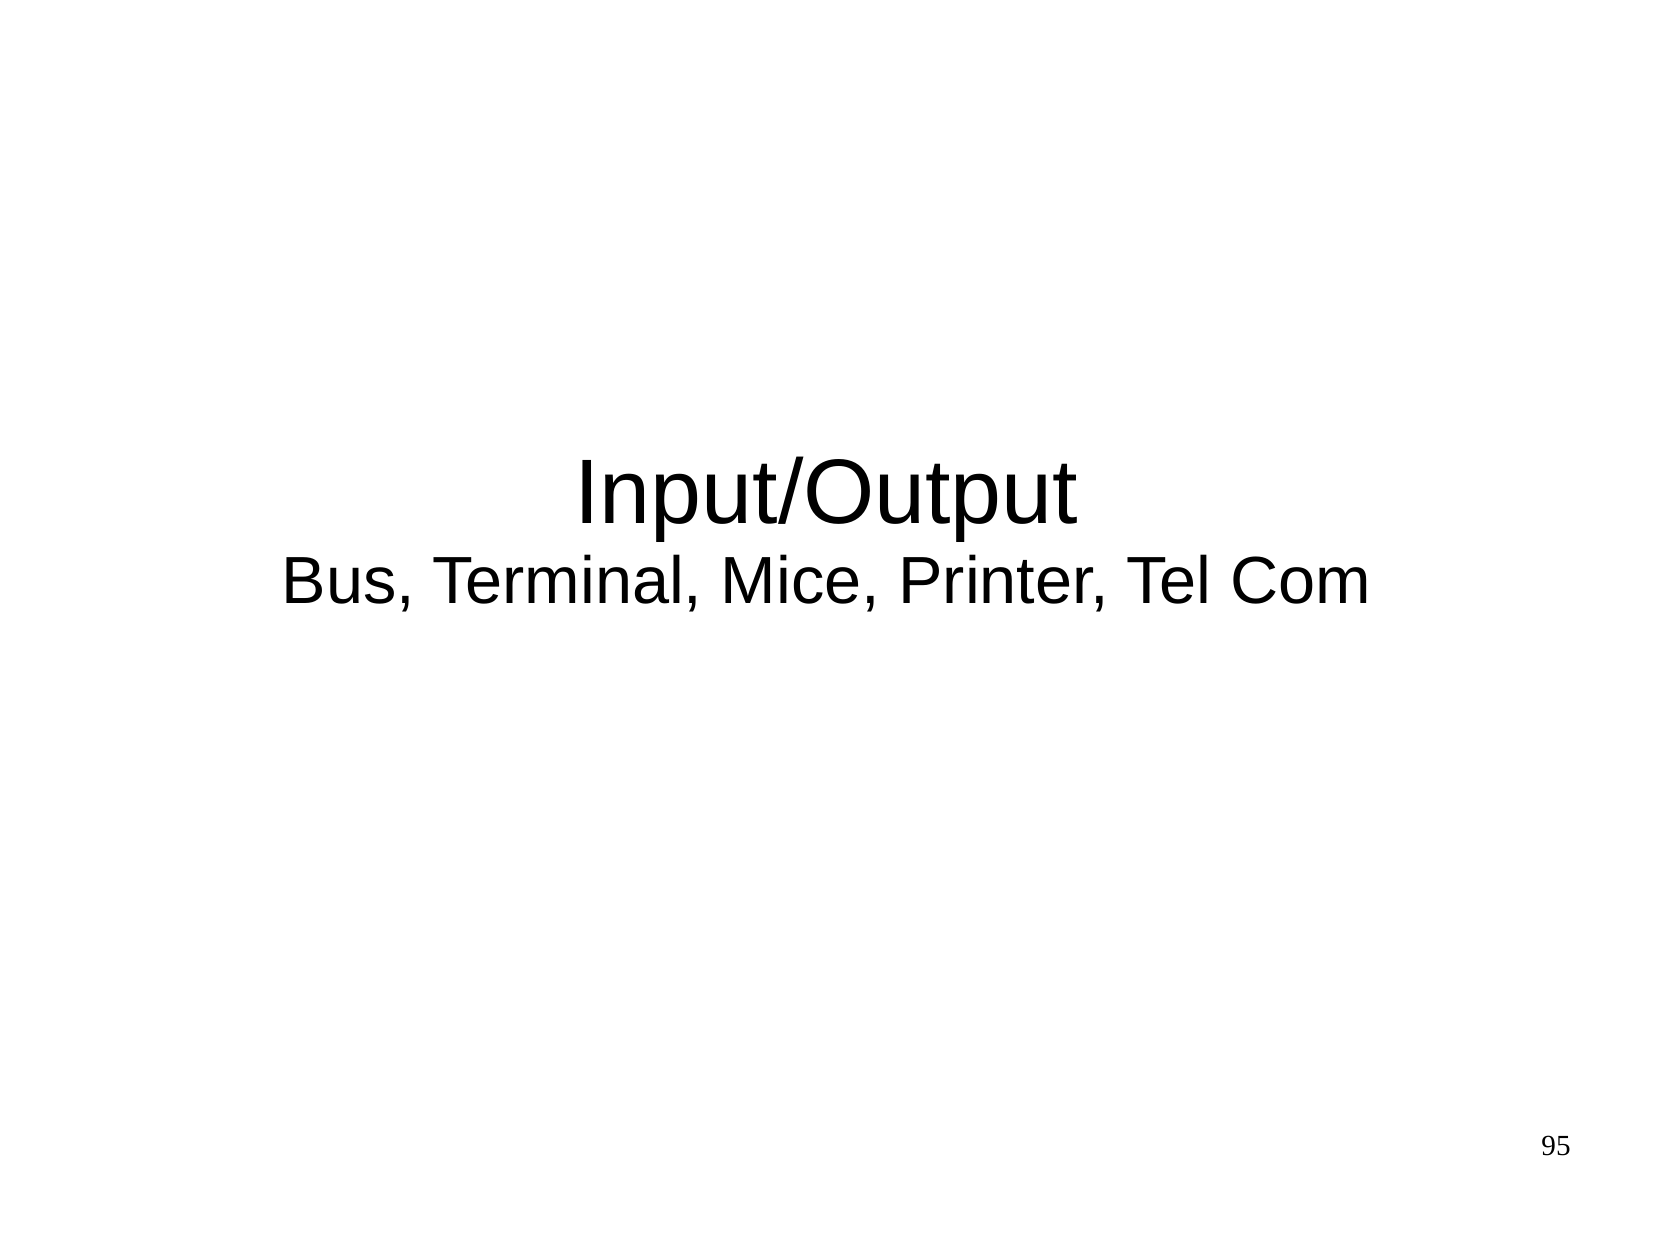

# Input/Output
Bus, Terminal, Mice, Printer, Tel Com
95